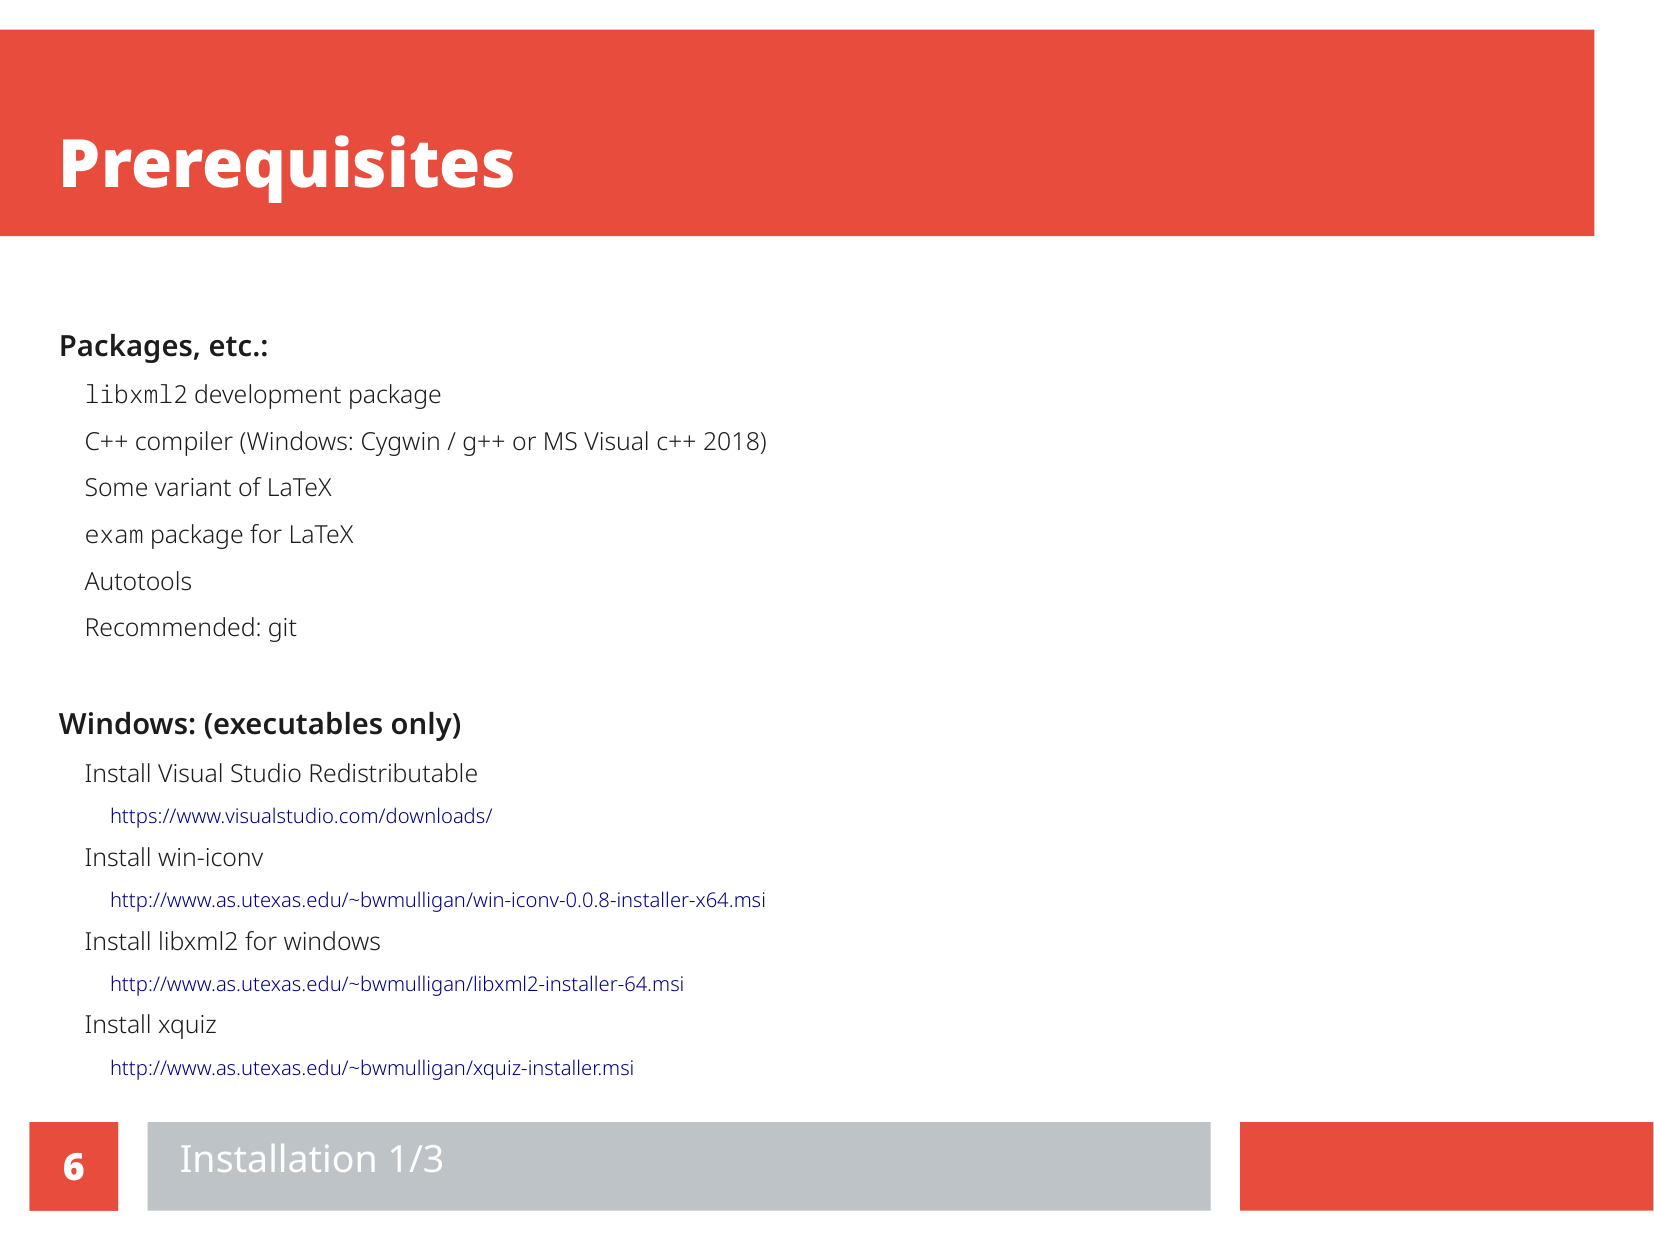

# Prerequisites
Packages, etc.:
libxml2 development package
C++ compiler (Windows: Cygwin / g++ or MS Visual c++ 2018)
Some variant of LaTeX
exam package for LaTeX
Autotools
Recommended: git
Windows: (executables only)
Install Visual Studio Redistributable
https://www.visualstudio.com/downloads/
Install win-iconv
http://www.as.utexas.edu/~bwmulligan/win-iconv-0.0.8-installer-x64.msi
Install libxml2 for windows
http://www.as.utexas.edu/~bwmulligan/libxml2-installer-64.msi
Install xquiz
http://www.as.utexas.edu/~bwmulligan/xquiz-installer.msi
6
Installation 1/3